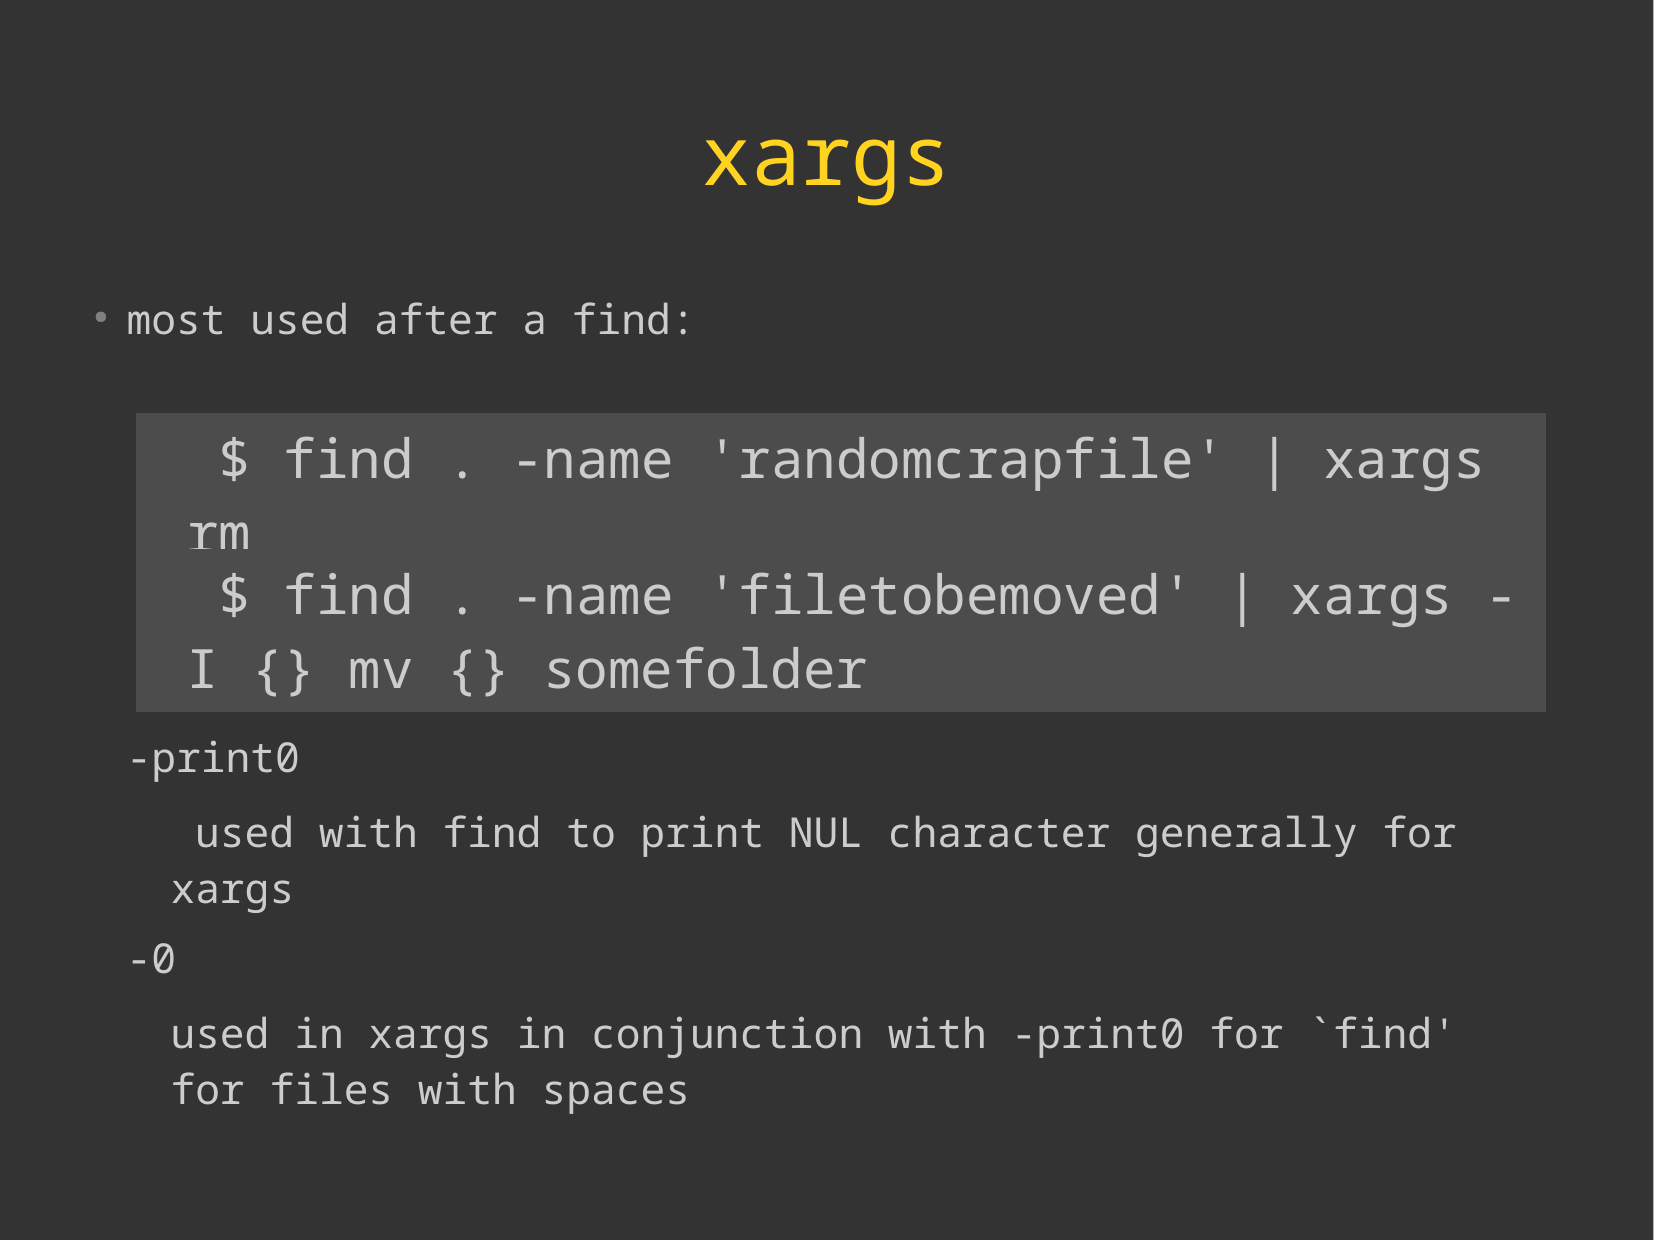

# xargs
most used after a find:
-print0
 used with find to print NUL character generally for xargs
-0
used in xargs in conjunction with -print0 for `find' for files with spaces
| $ find . -name 'randomcrapfile' | xargs rm |
| --- |
| $ find . -name 'filetobemoved' | xargs -I {} mv {} somefolder |
| --- |